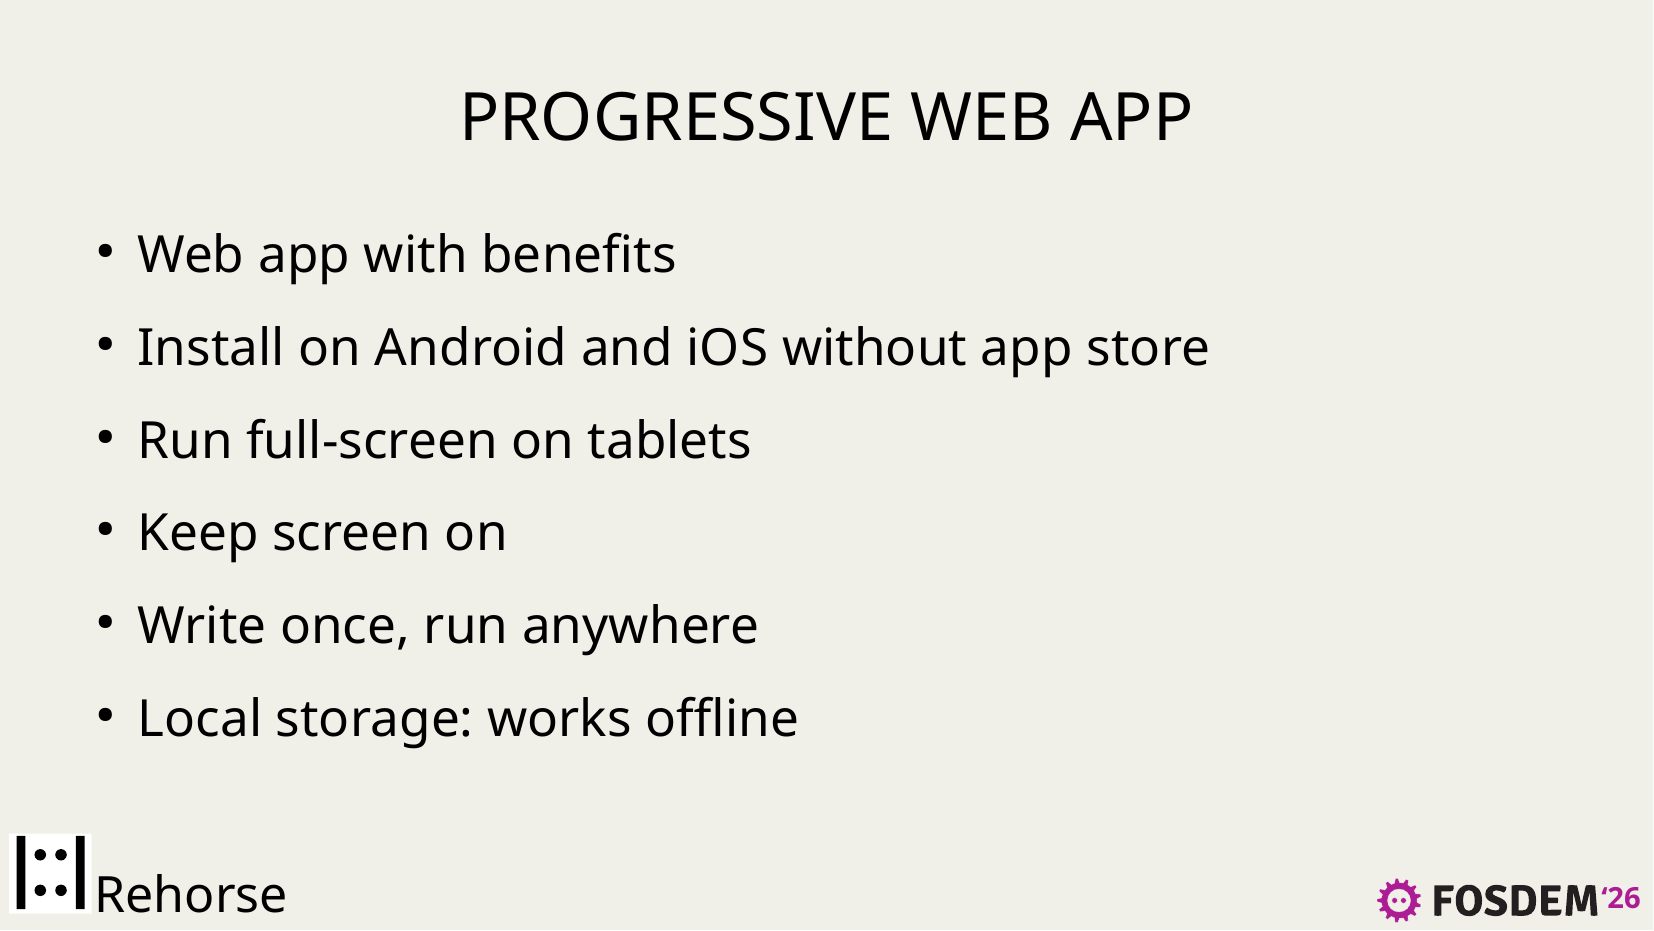

# Progressive Web App
Web app with benefits
Install on Android and iOS without app store
Run full-screen on tablets
Keep screen on
Write once, run anywhere
Local storage: works offline